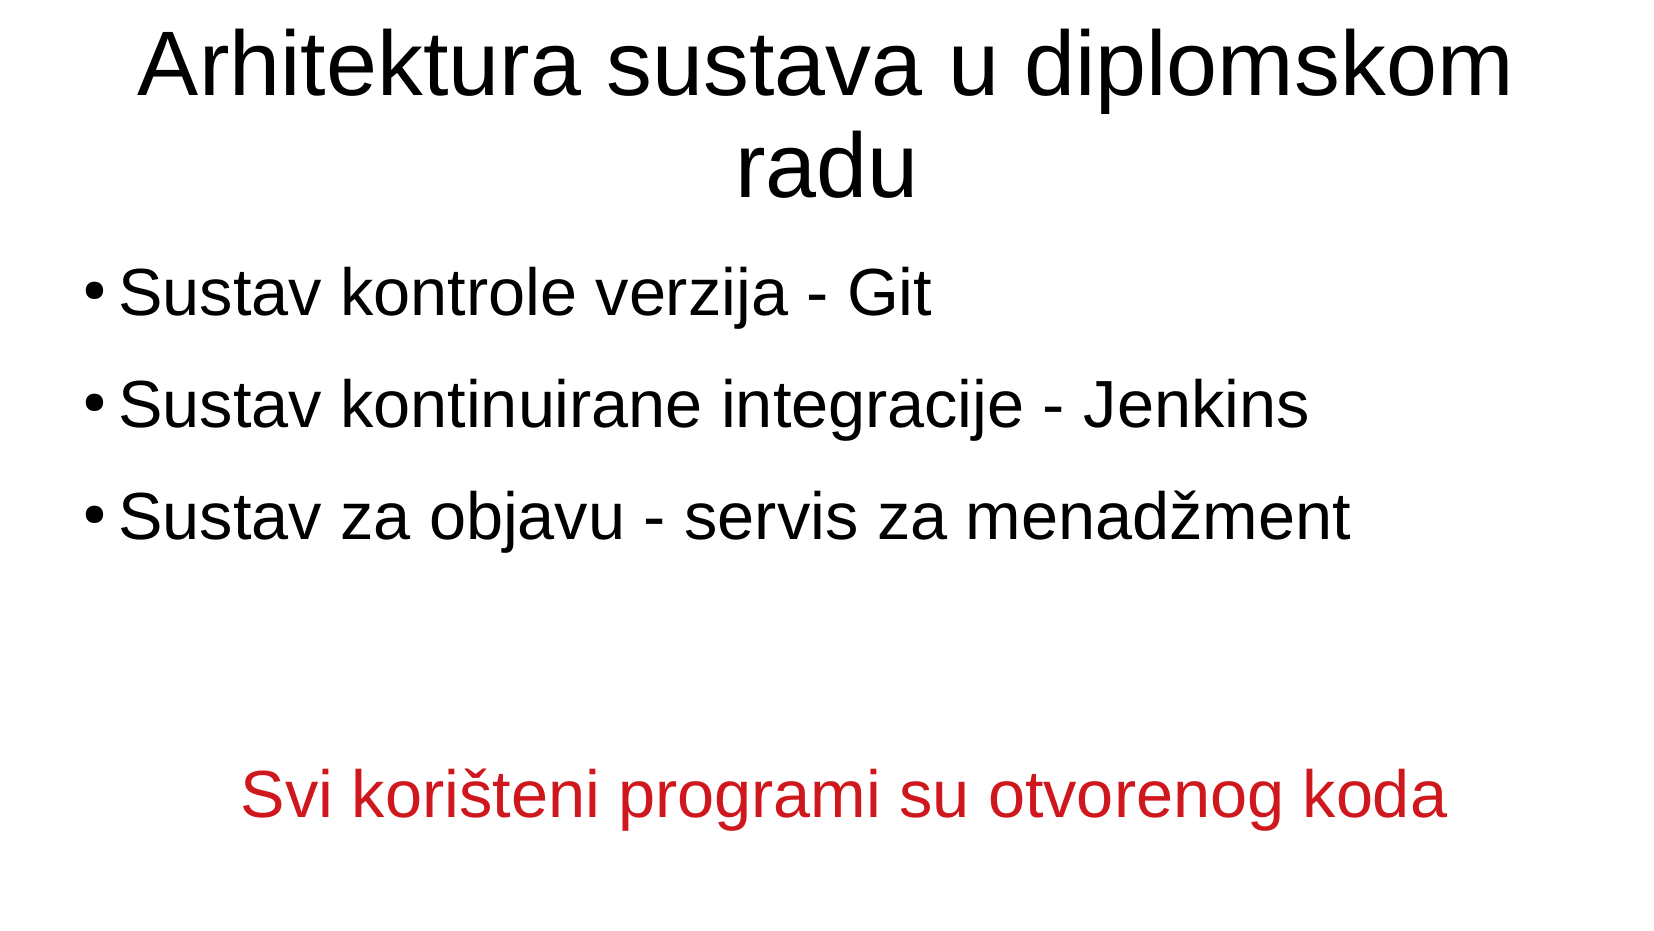

# Arhitektura sustava u diplomskom radu
Sustav kontrole verzija - Git
Sustav kontinuirane integracije - Jenkins
Sustav za objavu - servis za menadžment
Svi korišteni programi su otvorenog koda